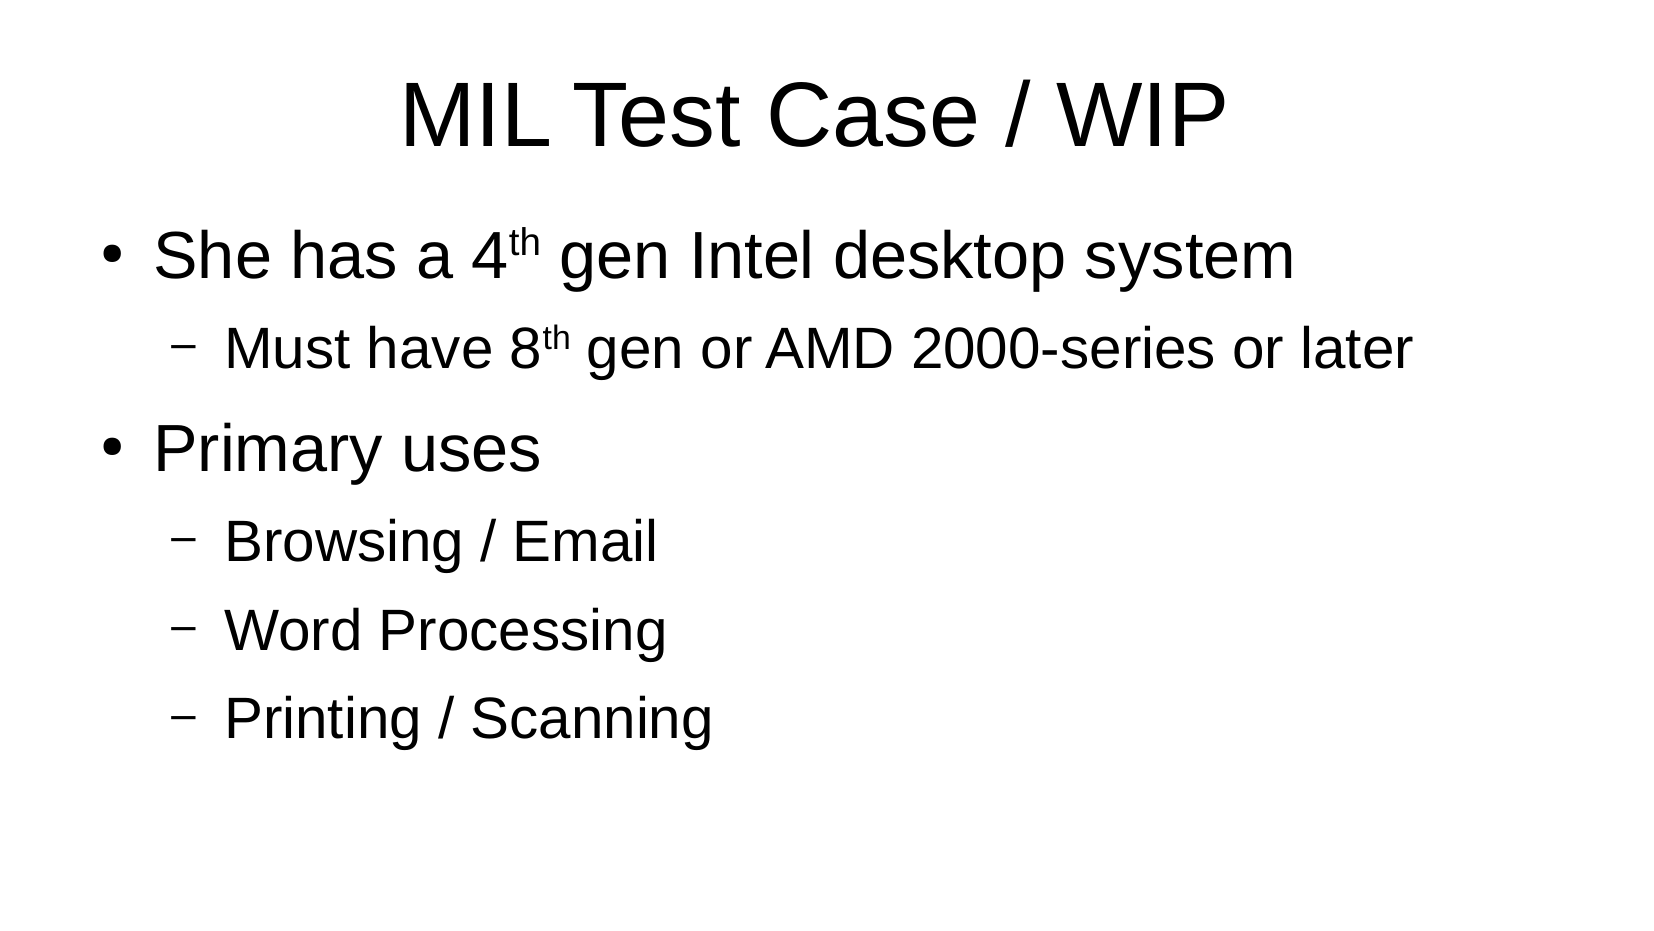

# MIL Test Case / WIP
She has a 4th gen Intel desktop system
Must have 8th gen or AMD 2000-series or later
Primary uses
Browsing / Email
Word Processing
Printing / Scanning